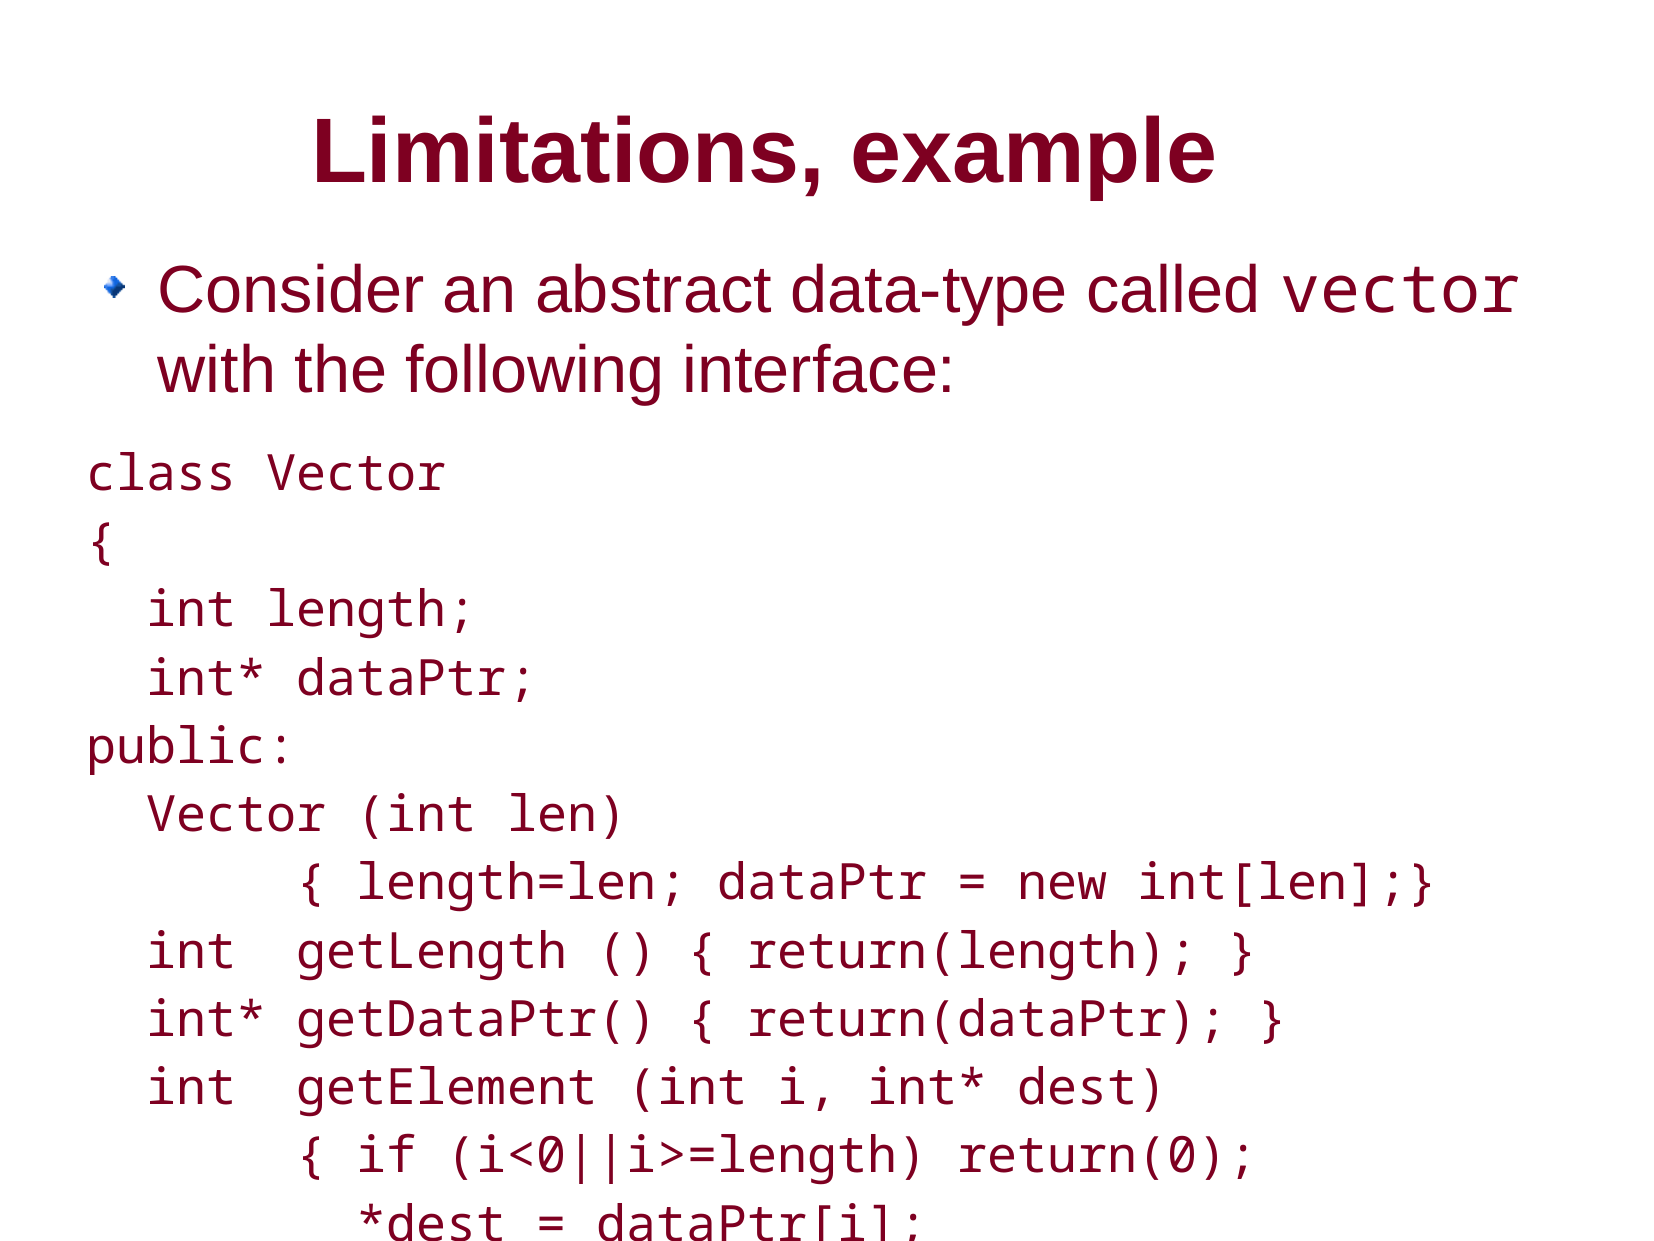

# Limitations, example
Consider an abstract data-type called vector with the following interface:
class Vector
{
 int length;
 int* dataPtr;
public:
 Vector (int len)
 { length=len; dataPtr = new int[len];}
 int getLength () { return(length); }
 int* getDataPtr() { return(dataPtr); }
 int getElement (int i, int* dest)
 { if (i<0||i>=length) return(0);
 *dest = dataPtr[i];
 return(1); }
};